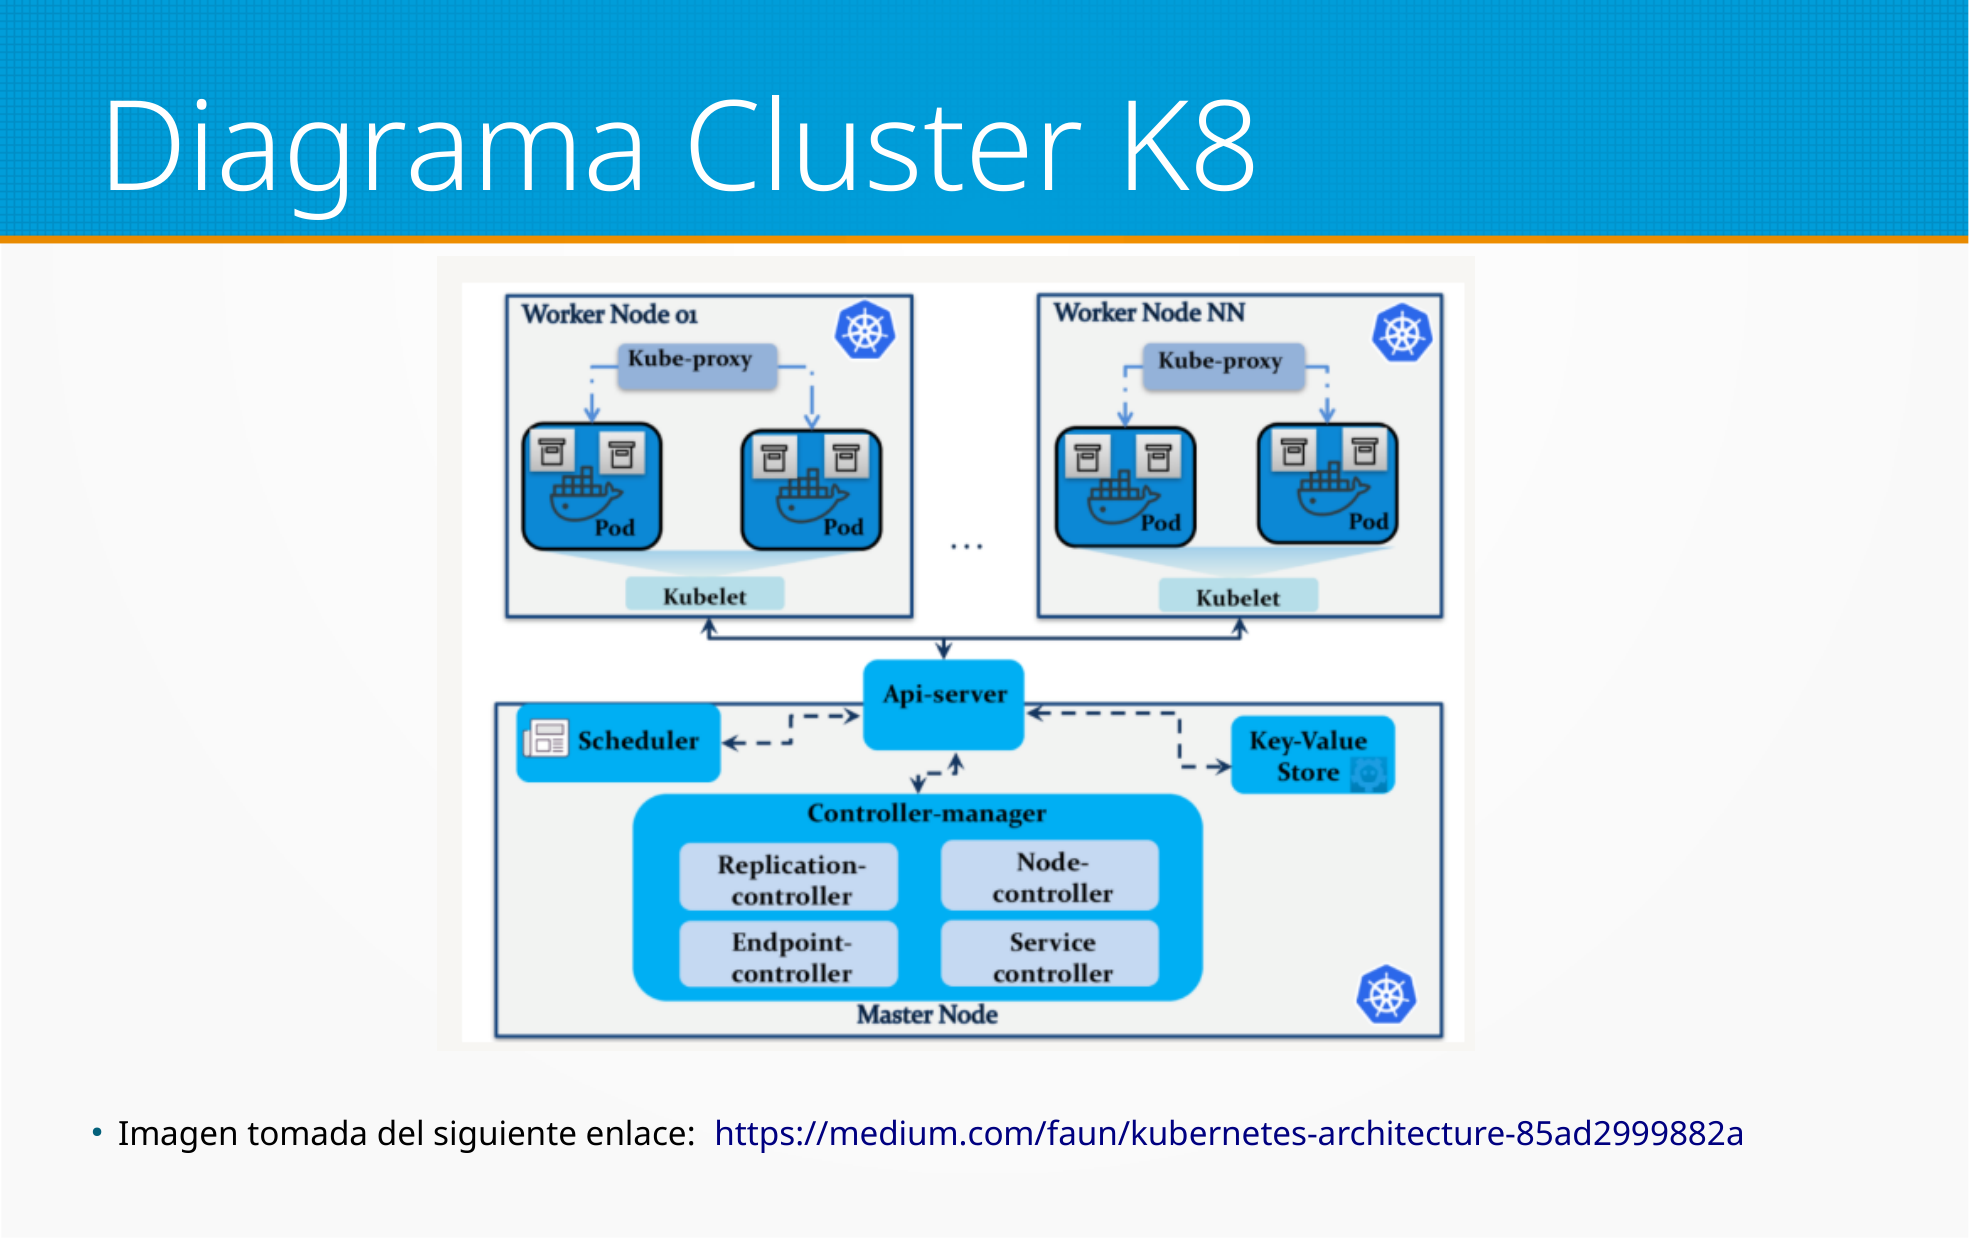

# Diagrama Cluster K8
Imagen tomada del siguiente enlace: https://medium.com/faun/kubernetes-architecture-85ad2999882a